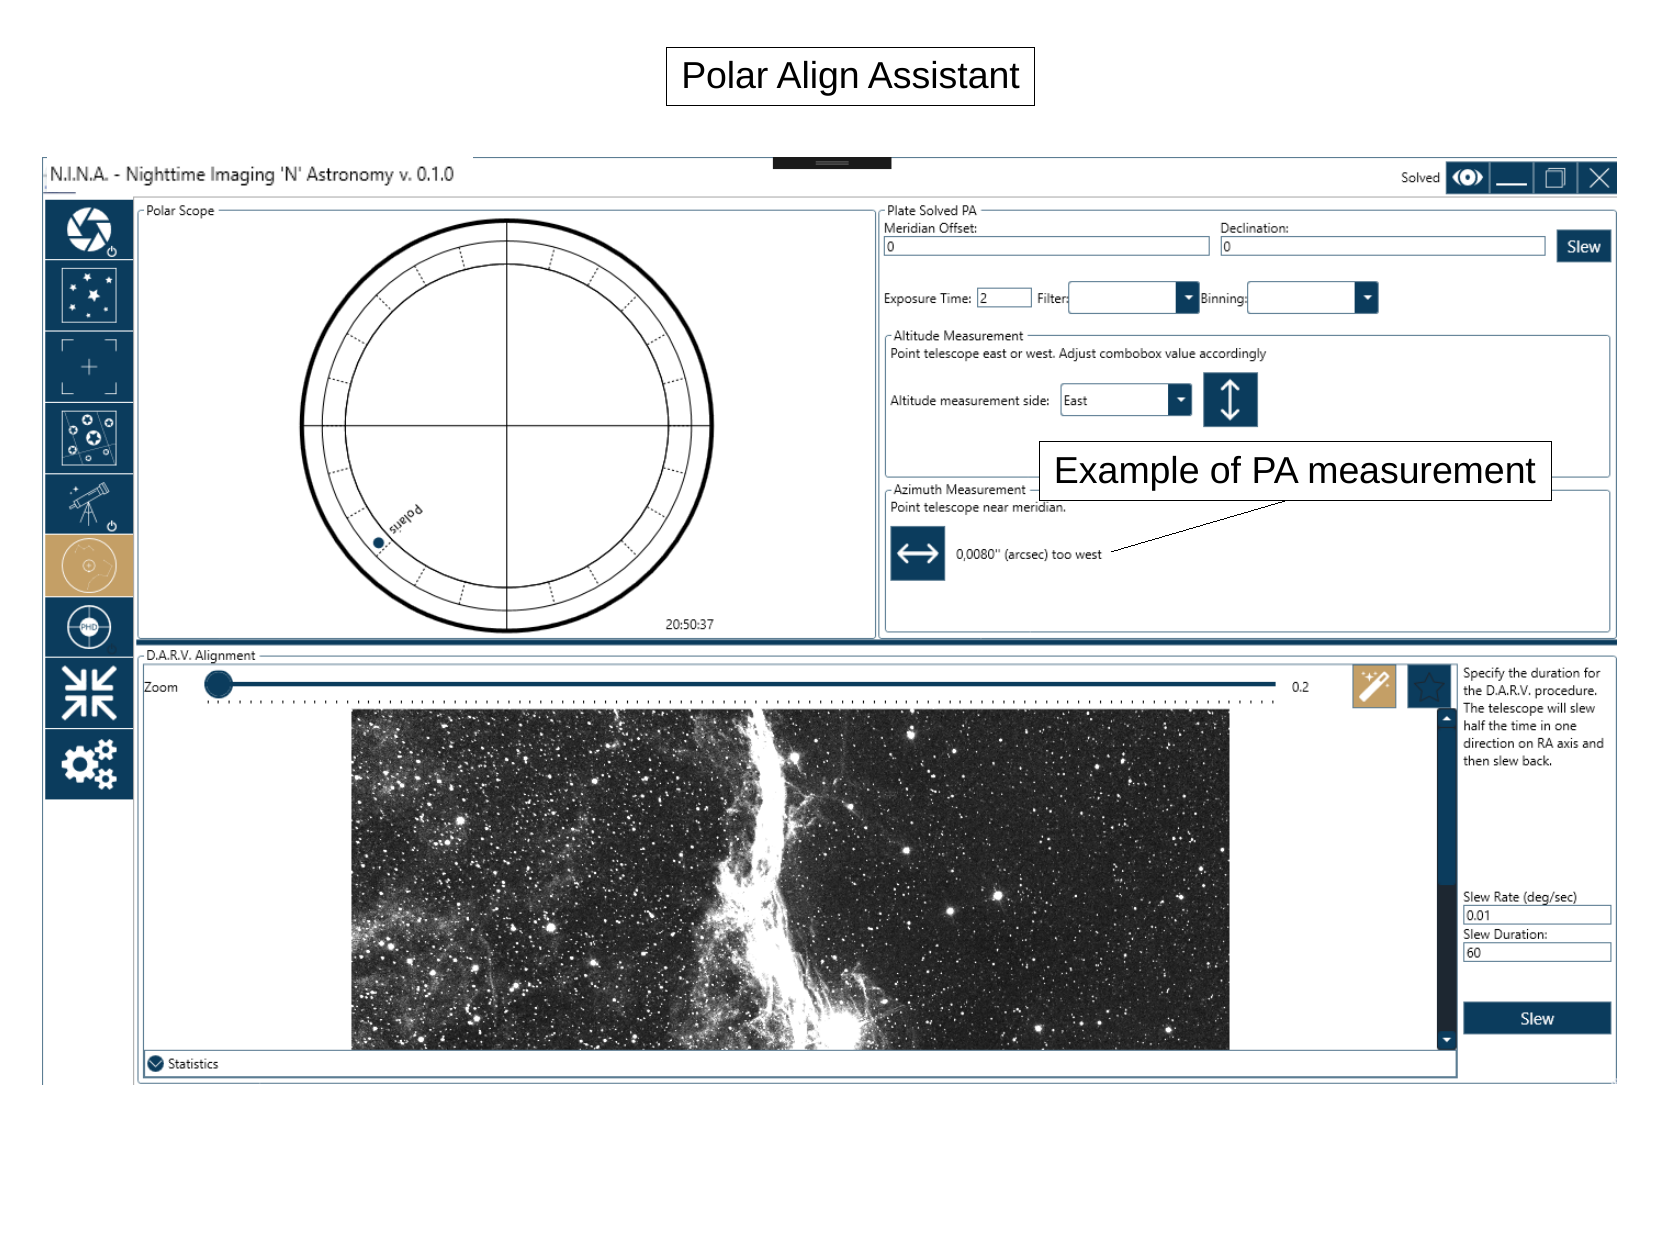

Polar Align Assistant
Example of PA measurement